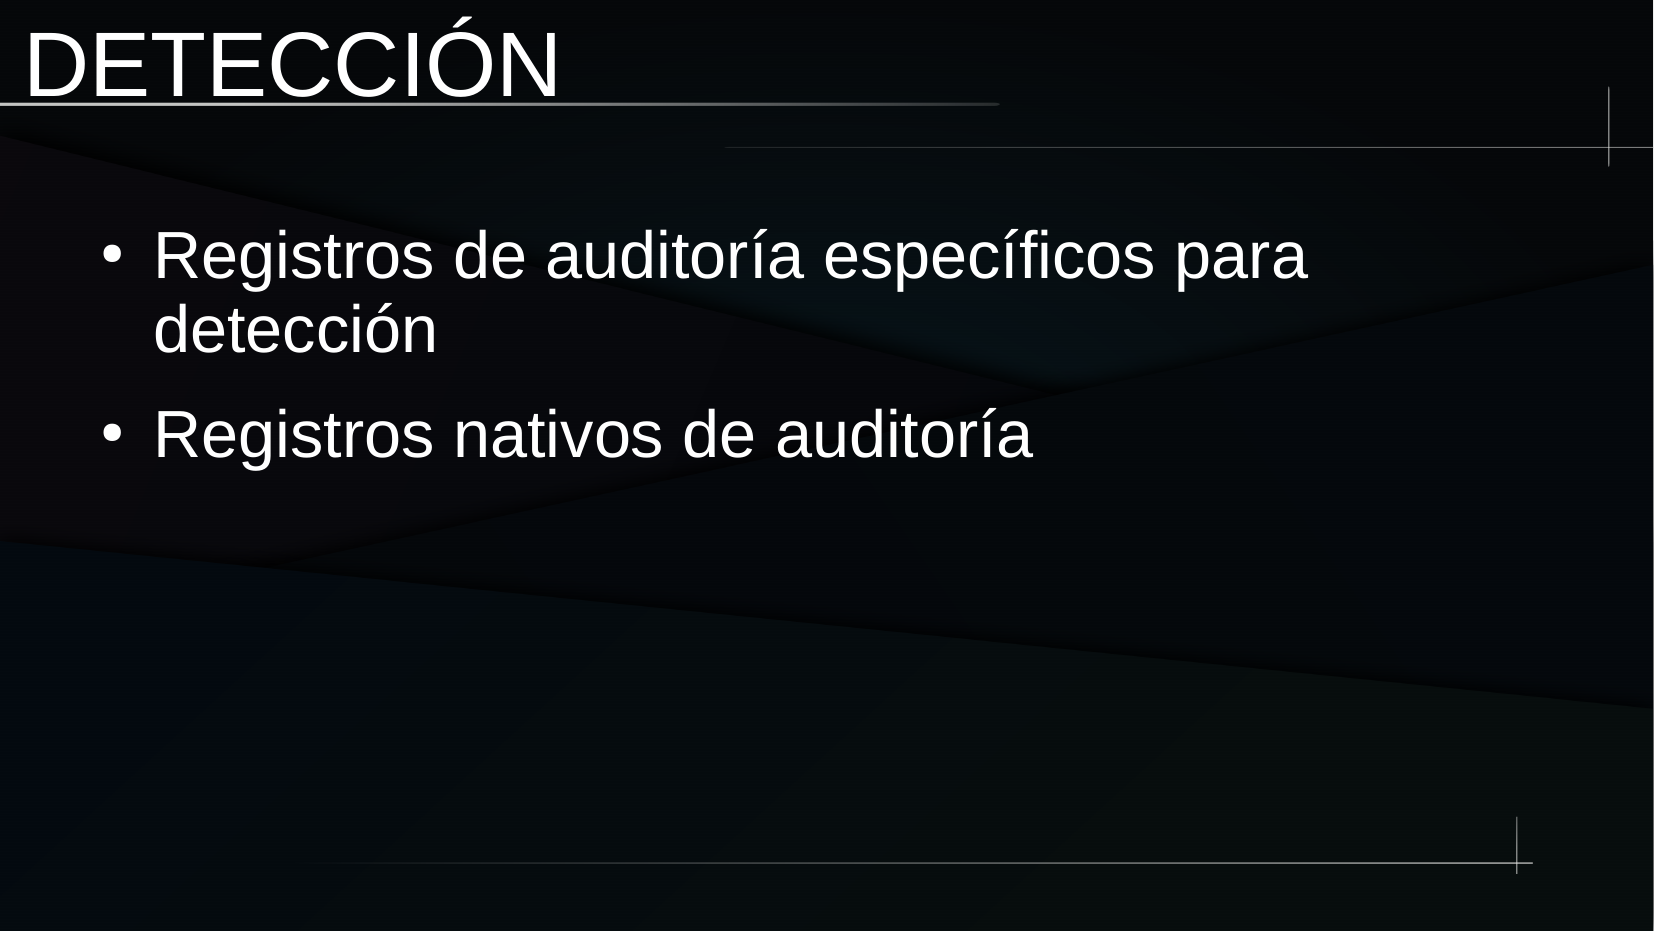

# DETECCIÓN
Registros de auditoría específicos para detección
Registros nativos de auditoría